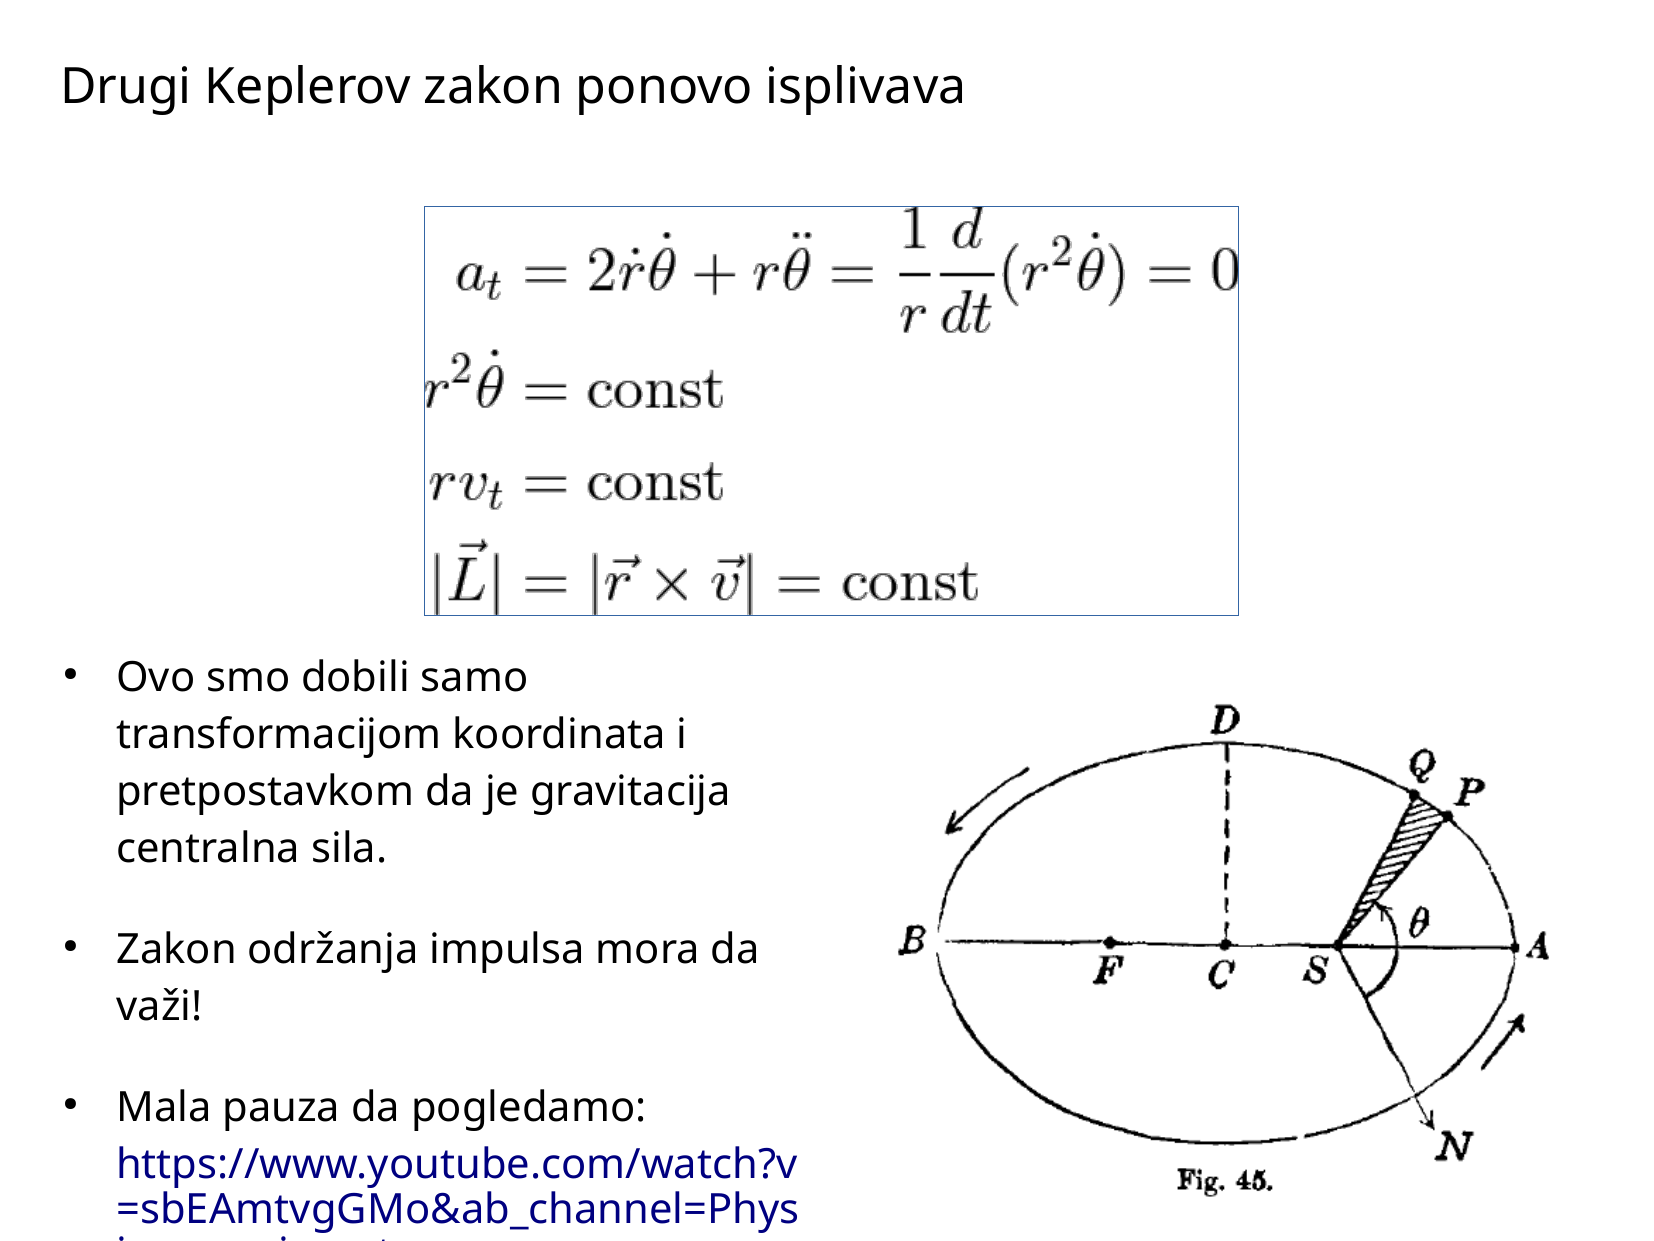

# Drugi Keplerov zakon ponovo isplivava
Ovo smo dobili samo transformacijom koordinata i pretpostavkom da je gravitacija centralna sila.
Zakon održanja impulsa mora da važi!
Mala pauza da pogledamo:
https://www.youtube.com/watch?v=sbEAmtvgGMo&ab_channel=Physicsexperiments